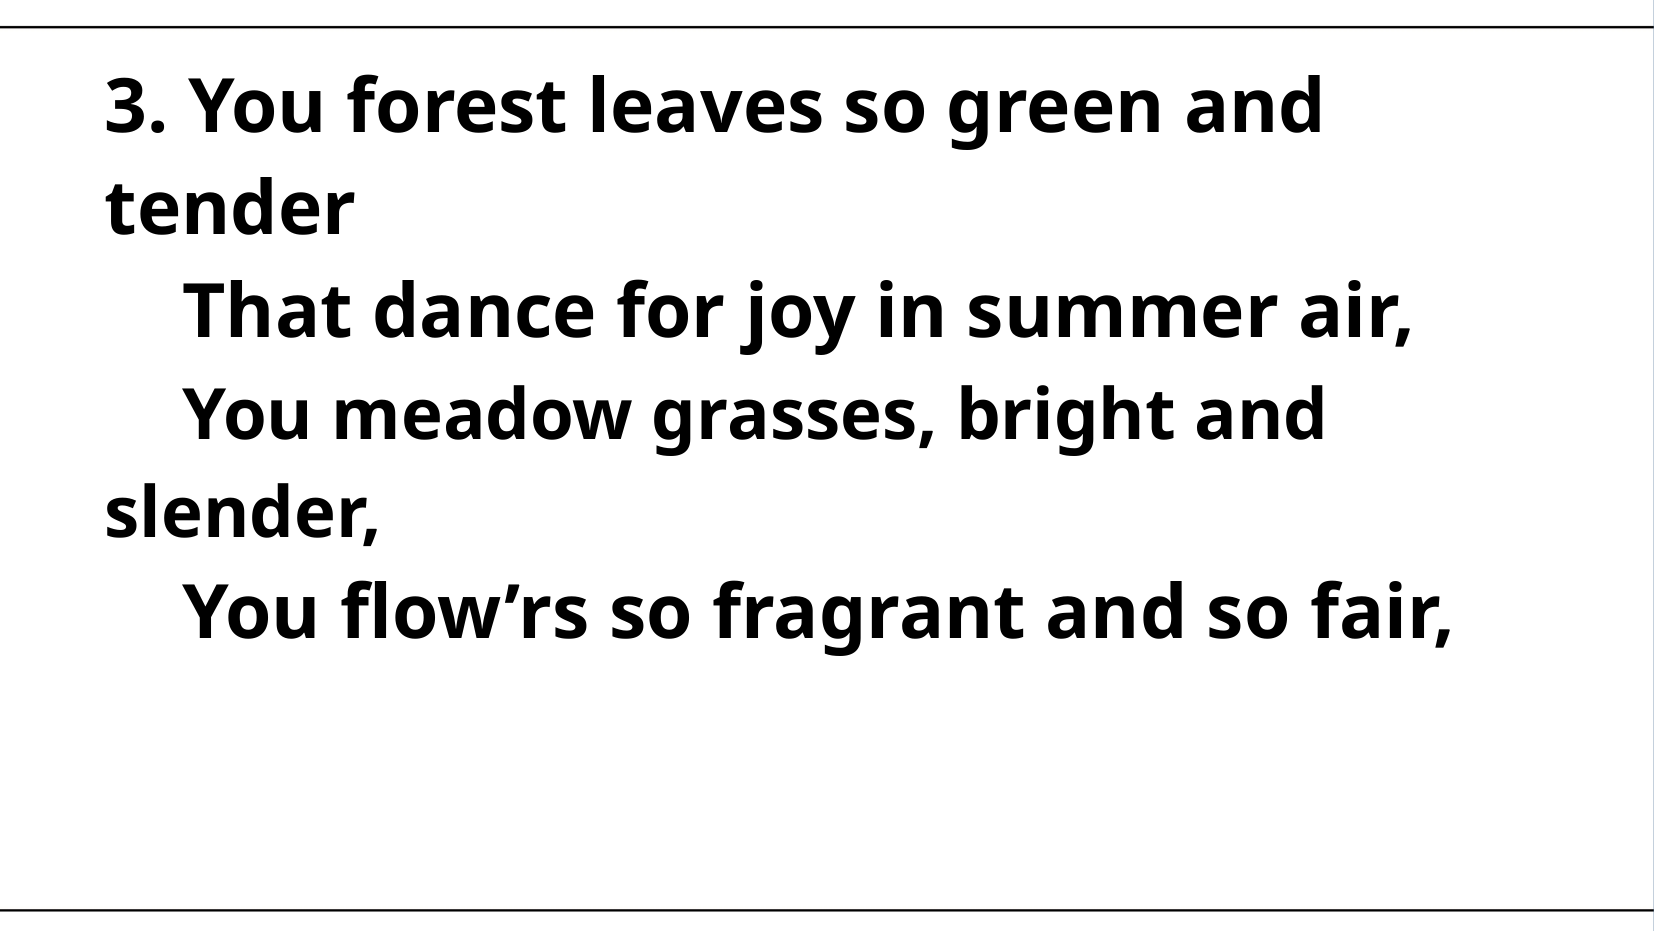

3. You forest leaves so green and tender
 That dance for joy in summer air,
 You meadow grasses, bright and slender,
 You flow’rs so fragrant and so fair,